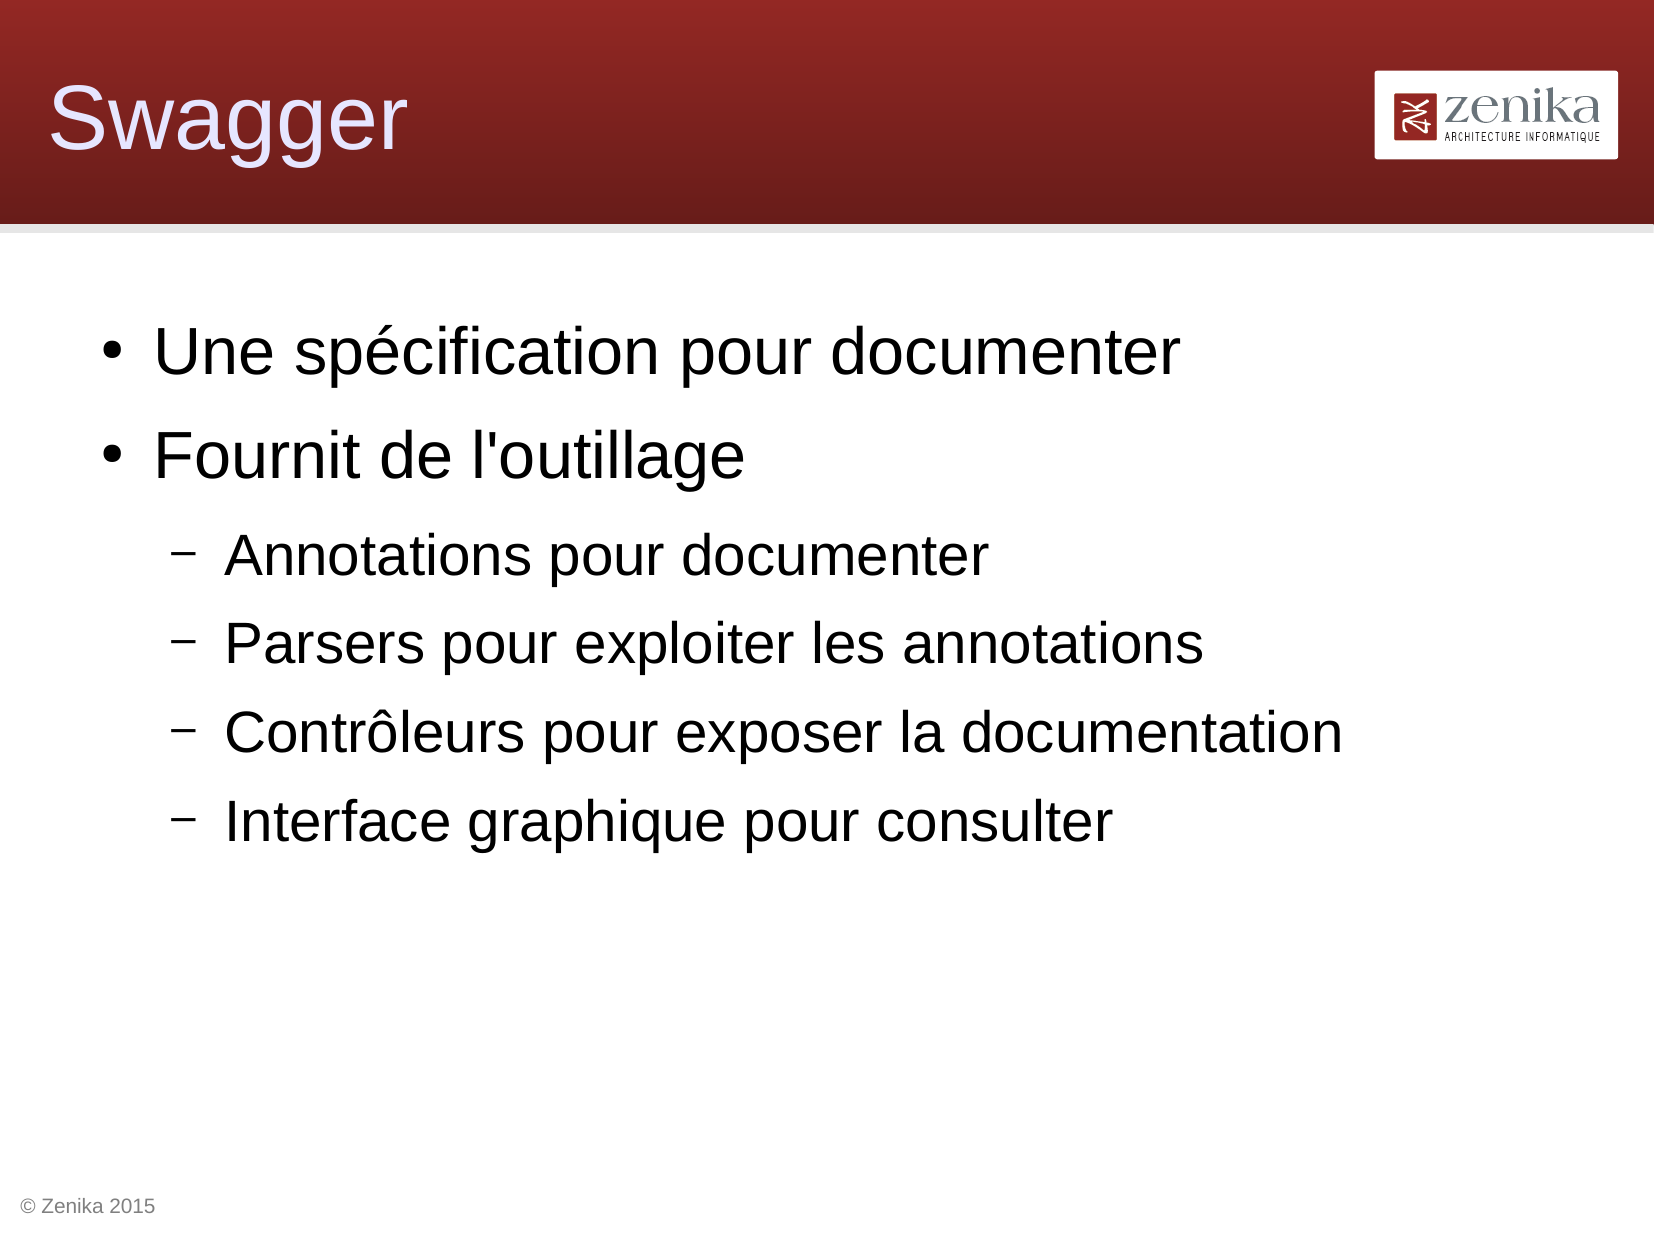

# Swagger
Une spécification pour documenter
Fournit de l'outillage
Annotations pour documenter
Parsers pour exploiter les annotations
Contrôleurs pour exposer la documentation
Interface graphique pour consulter